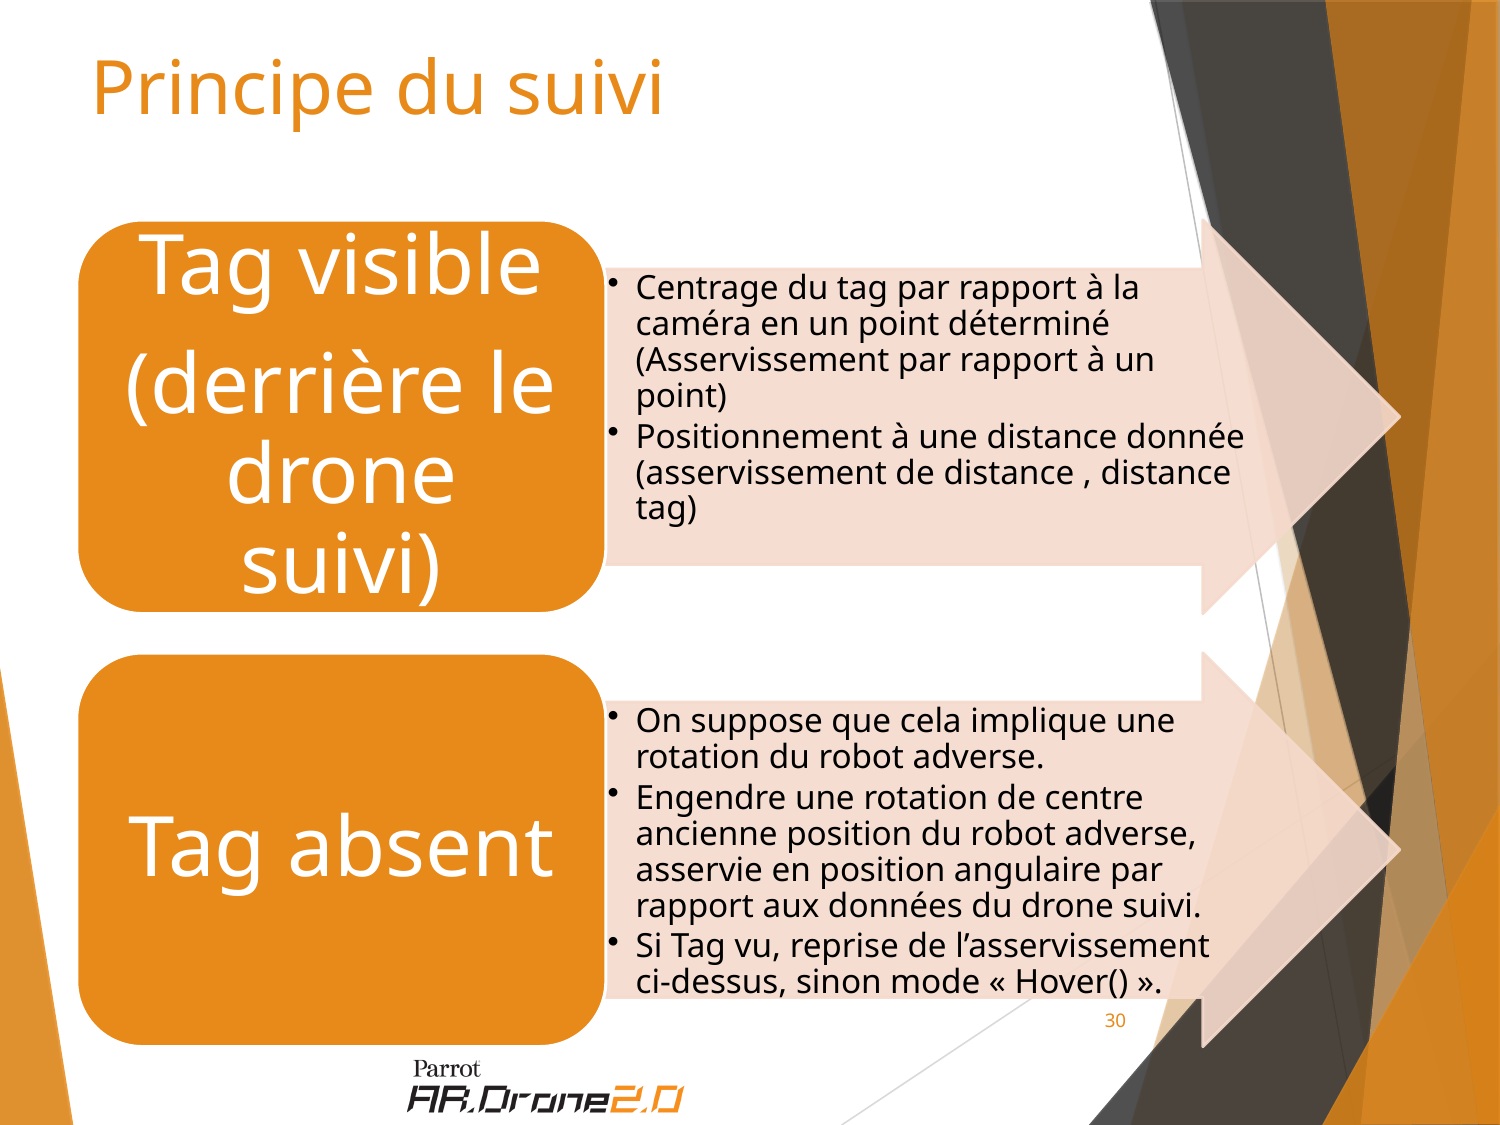

# Principe du suivi
Tag visible
(derrière le drone suivi)
Centrage du tag par rapport à la caméra en un point déterminé (Asservissement par rapport à un point)
Positionnement à une distance donnée (asservissement de distance , distance tag)
Tag absent
On suppose que cela implique une rotation du robot adverse.
Engendre une rotation de centre ancienne position du robot adverse, asservie en position angulaire par rapport aux données du drone suivi.
Si Tag vu, reprise de l’asservissement ci-dessus, sinon mode « Hover() ».